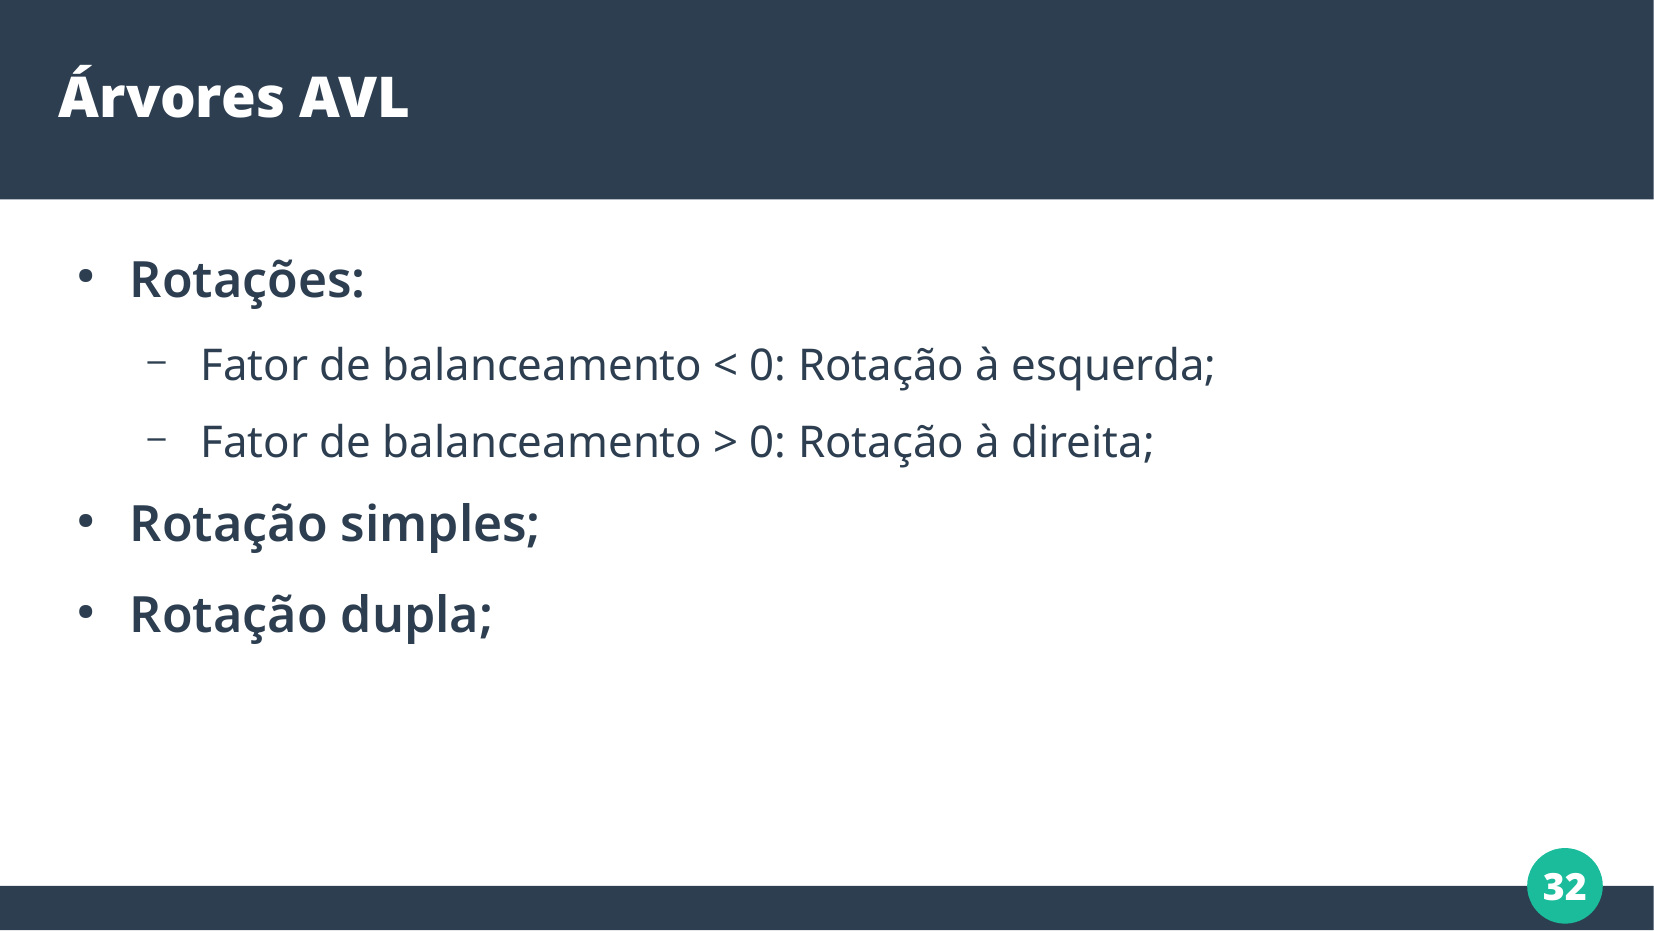

# Árvores AVL
Rotações:
Fator de balanceamento < 0: Rotação à esquerda;
Fator de balanceamento > 0: Rotação à direita;
Rotação simples;
Rotação dupla;